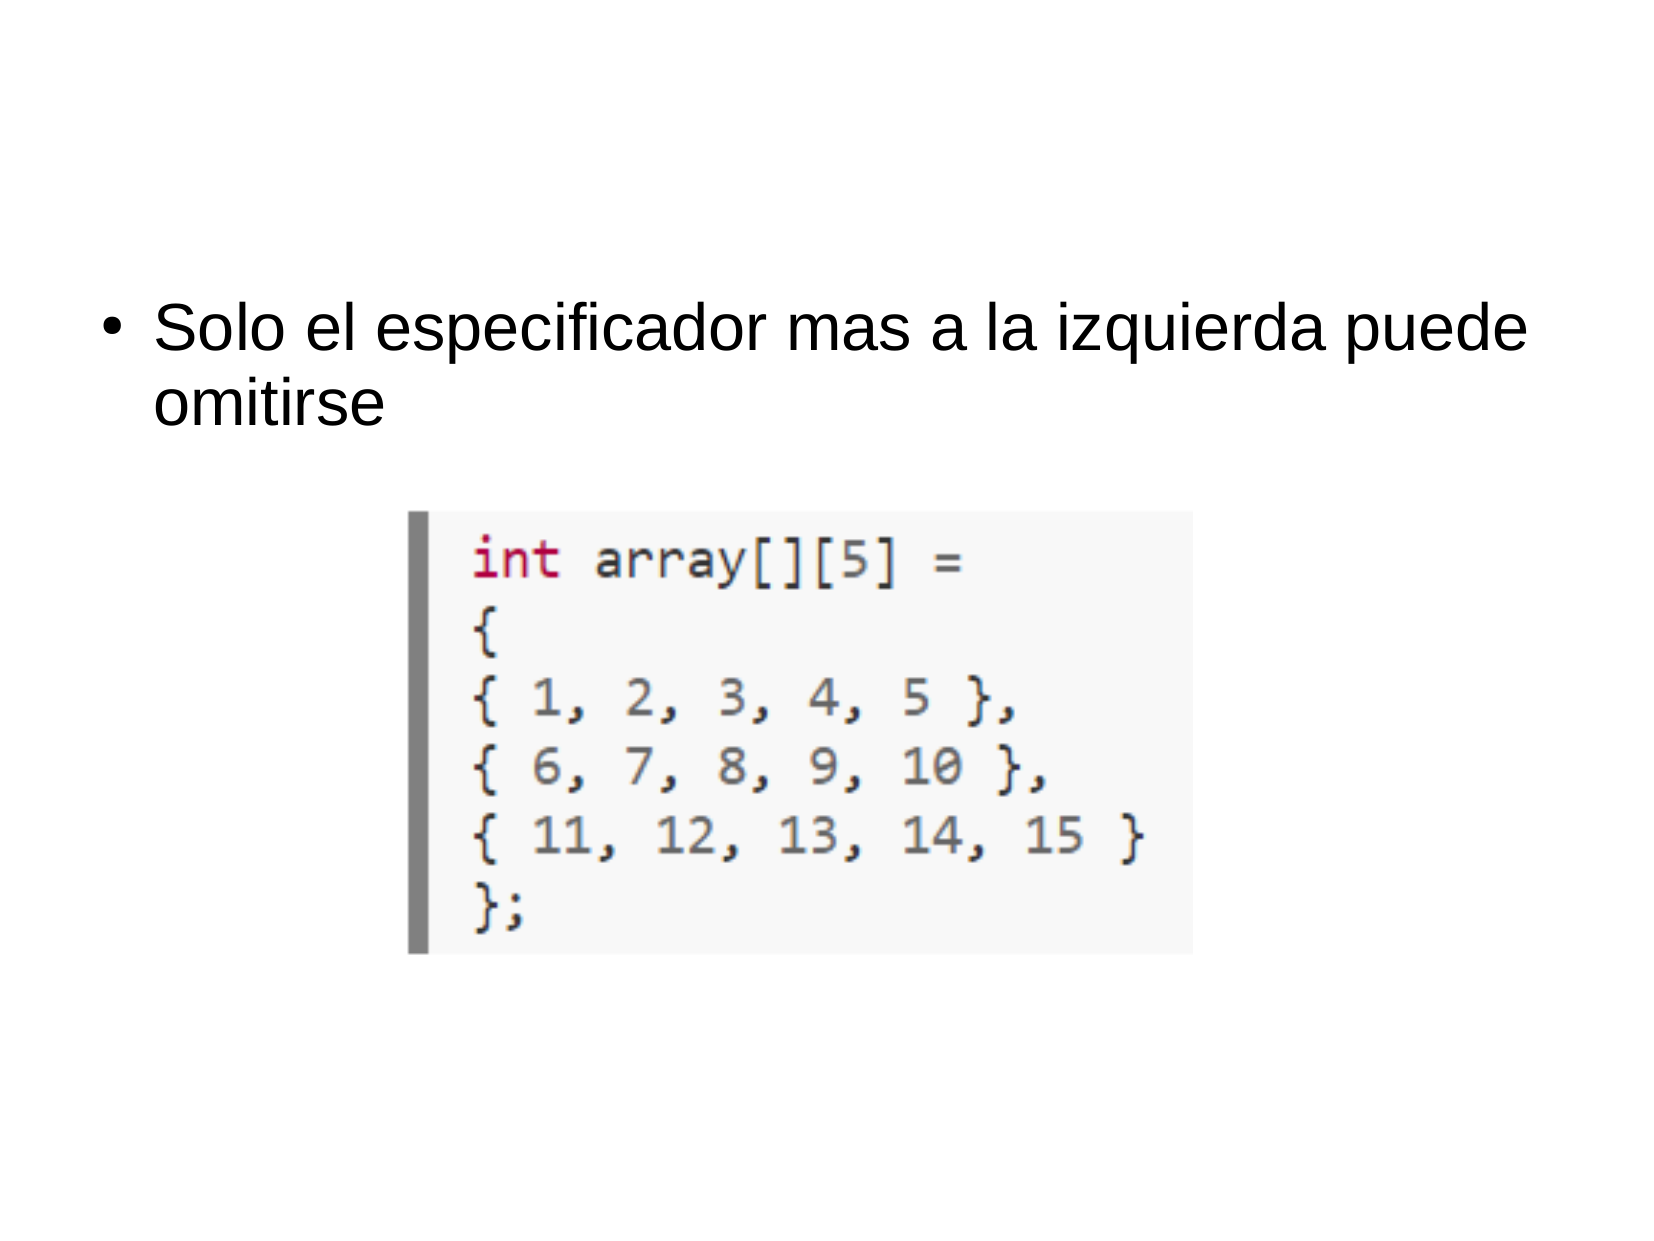

#
Solo el especificador mas a la izquierda puede omitirse